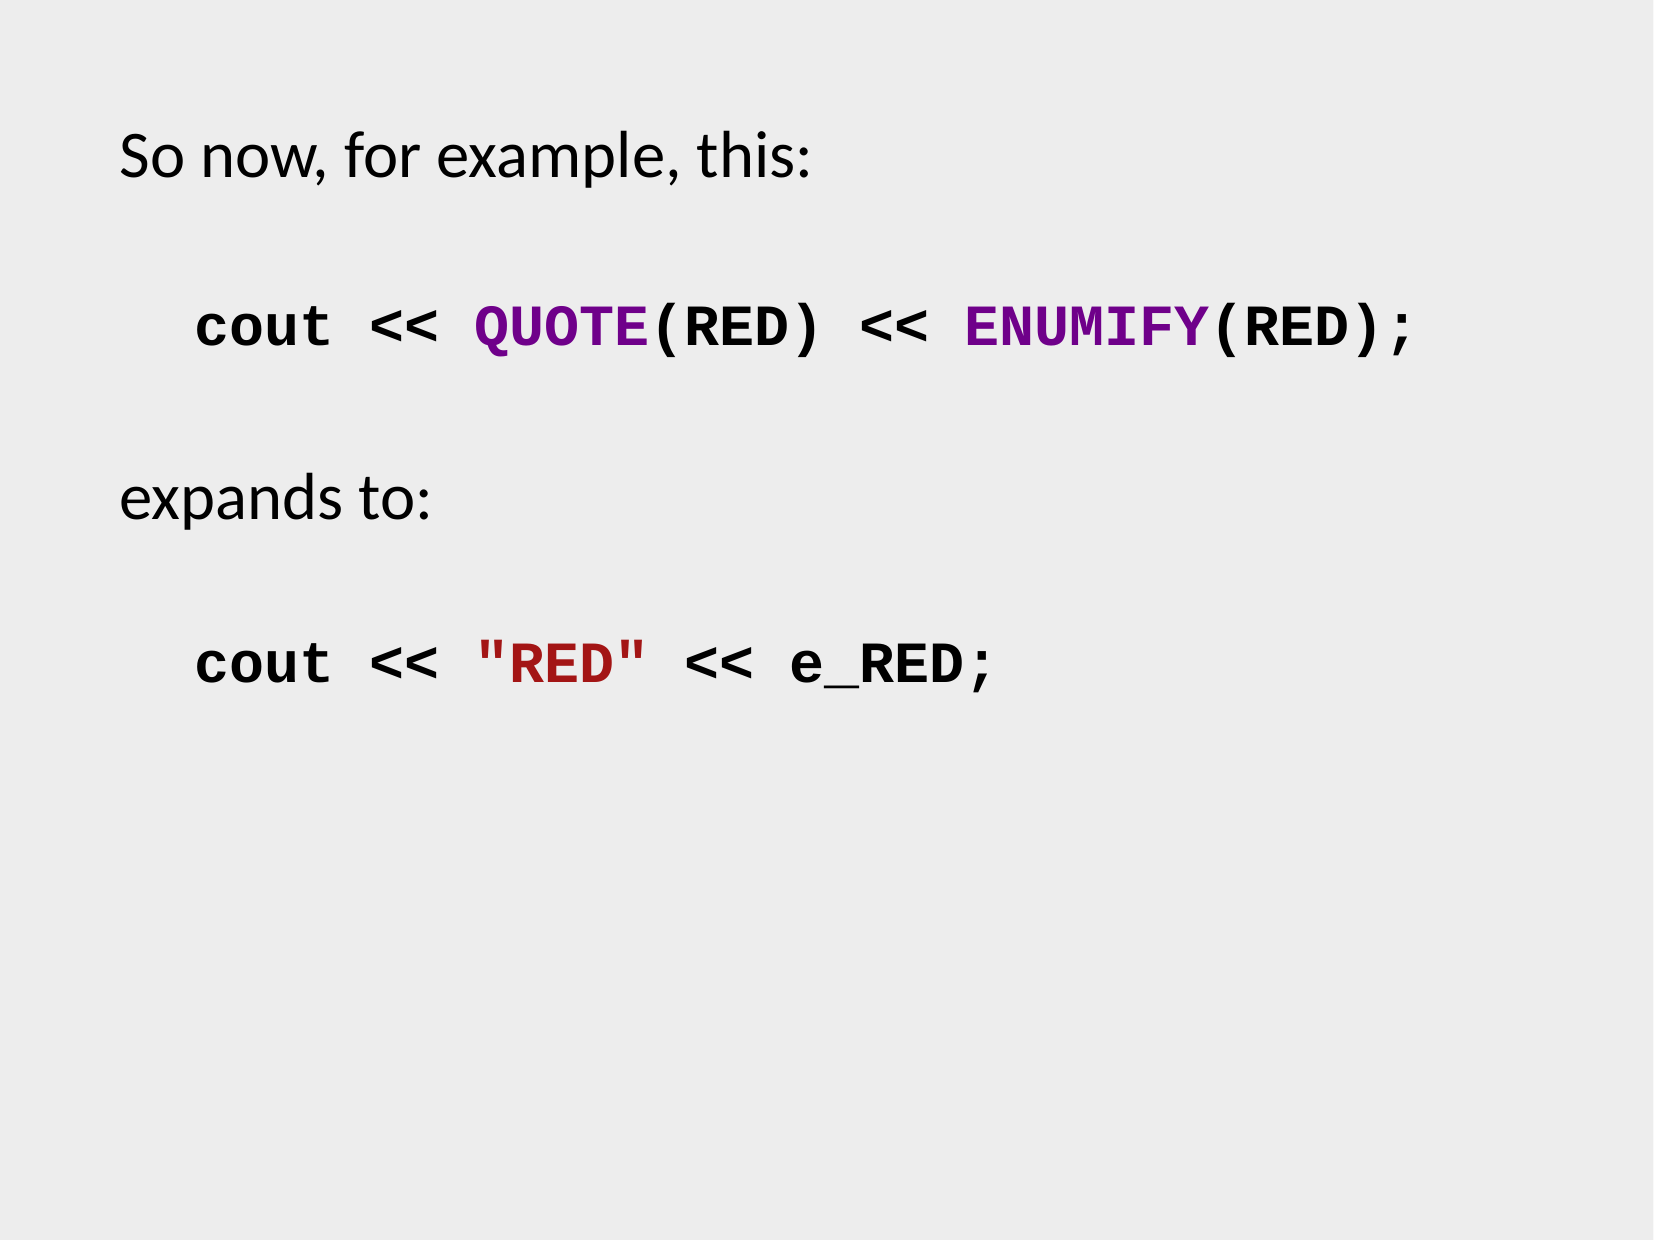

So now, for example, this:
cout << QUOTE(RED) << ENUMIFY(RED);
expands to:
cout << "RED" << e_RED;